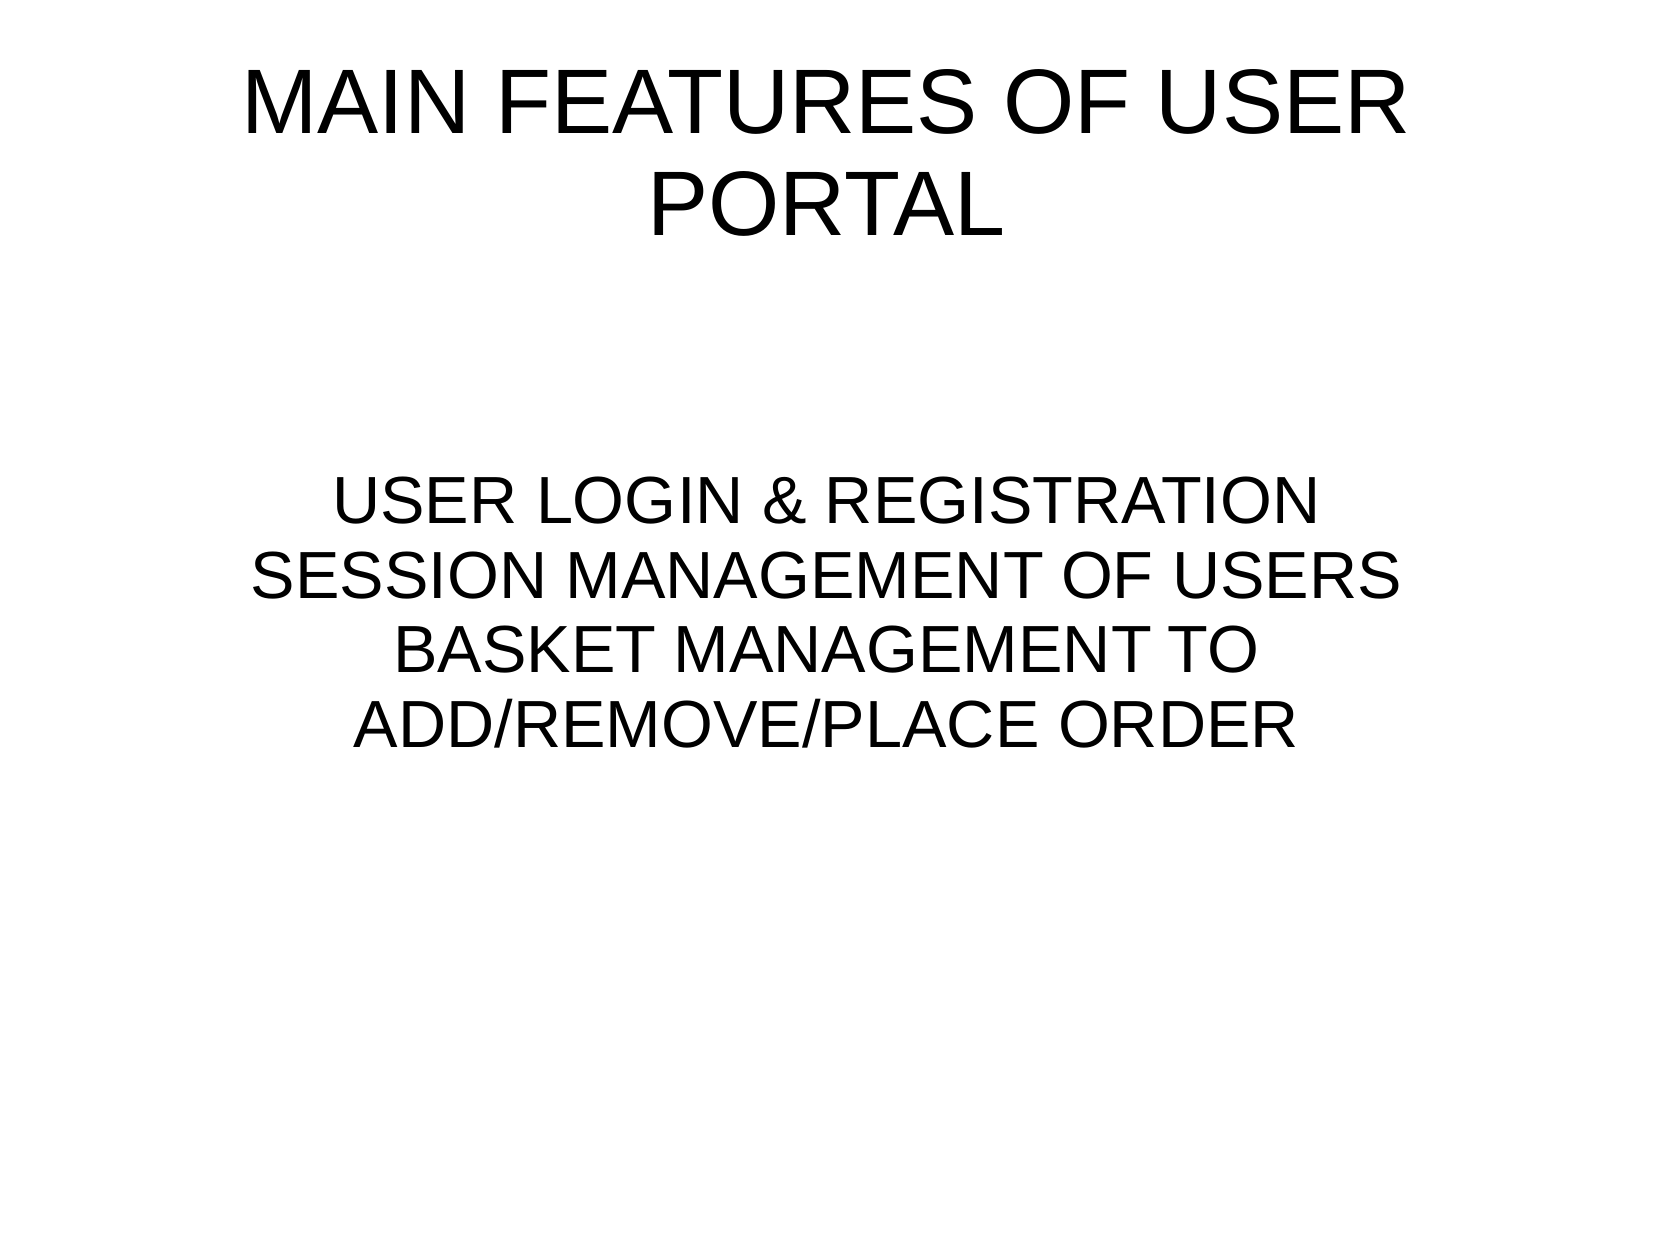

# MAIN FEATURES OF USER PORTAL
USER LOGIN & REGISTRATION
SESSION MANAGEMENT OF USERS
BASKET MANAGEMENT TO ADD/REMOVE/PLACE ORDER